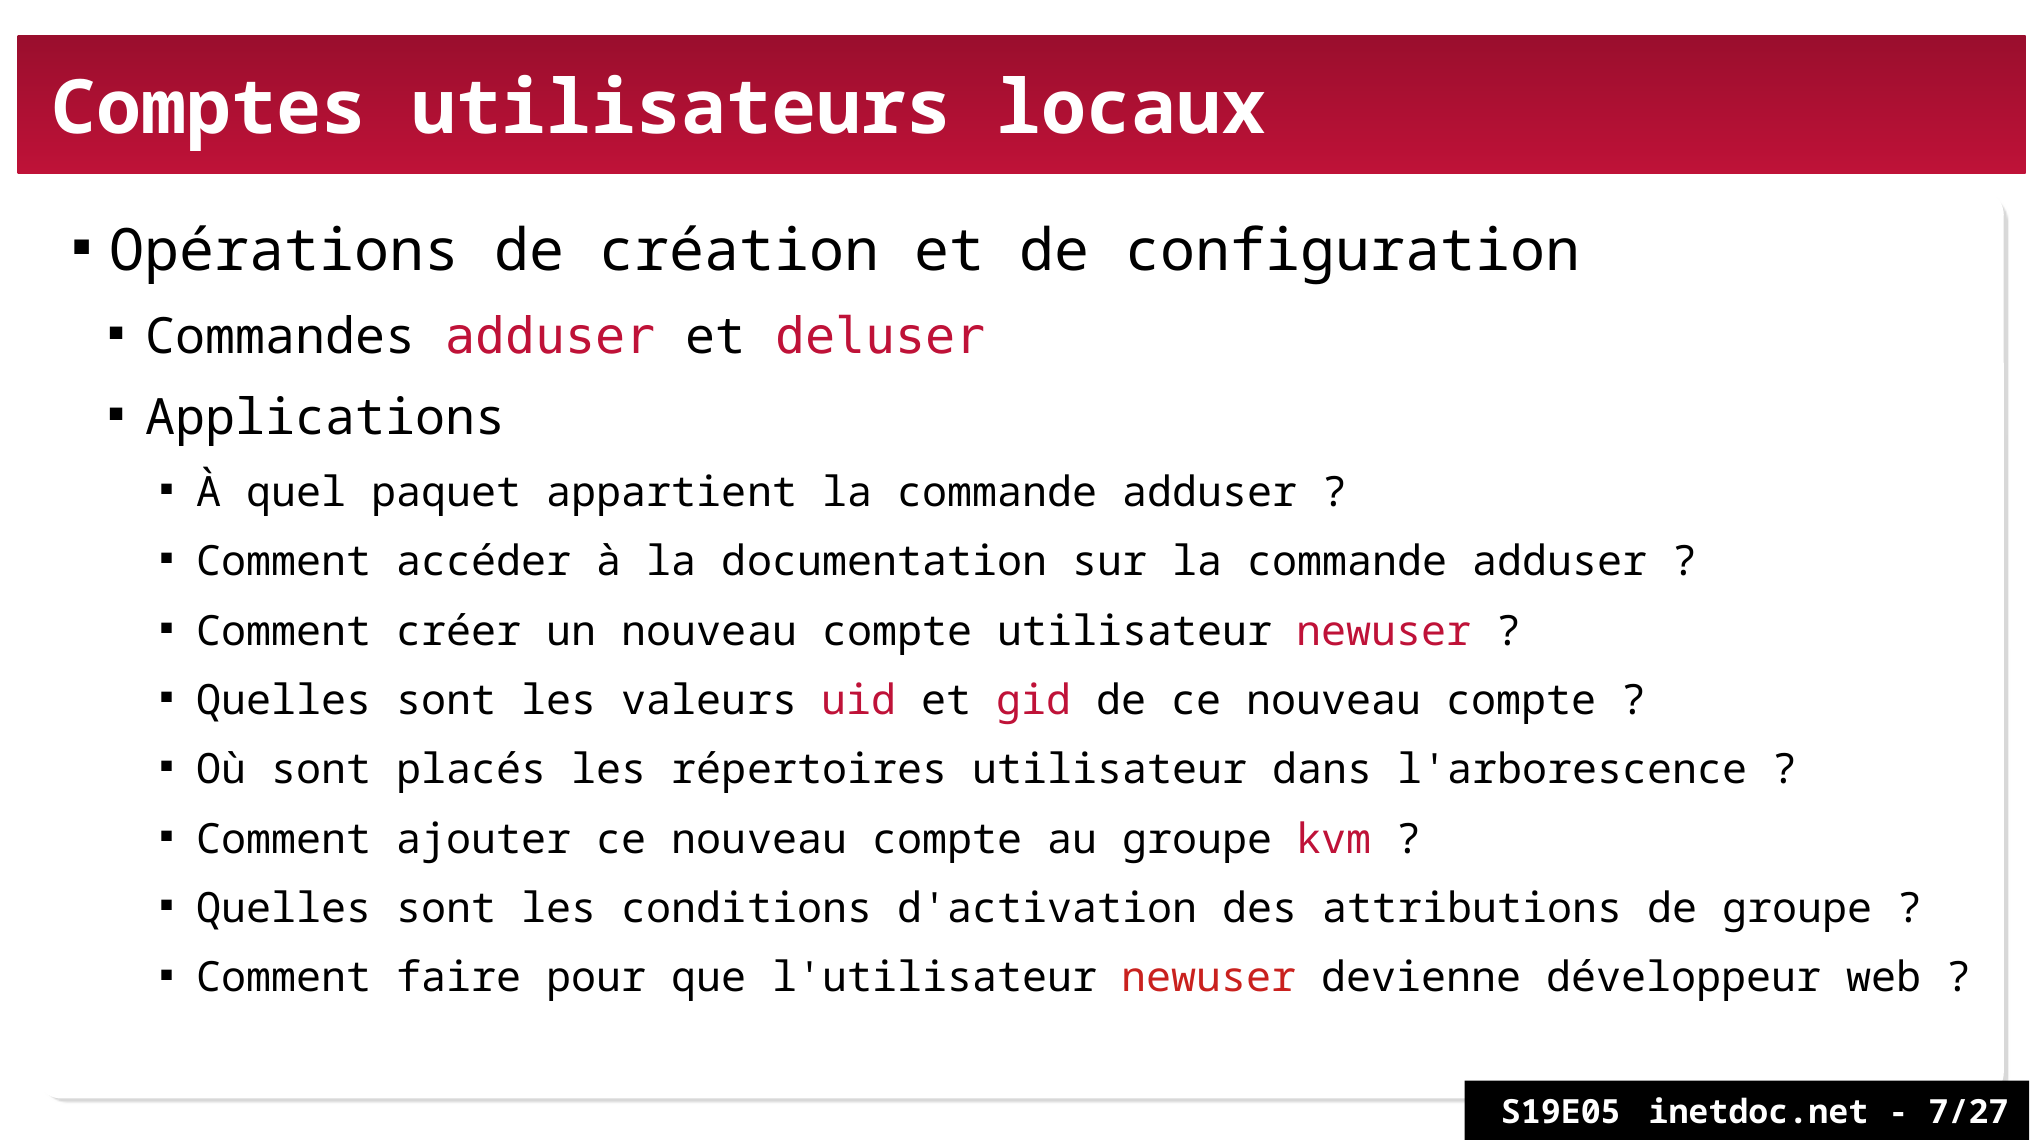

Comptes utilisateurs locaux
Opérations de création et de configuration
Commandes adduser et deluser
Applications
À quel paquet appartient la commande adduser ?
Comment accéder à la documentation sur la commande adduser ?
Comment créer un nouveau compte utilisateur newuser ?
Quelles sont les valeurs uid et gid de ce nouveau compte ?
Où sont placés les répertoires utilisateur dans l'arborescence ?
Comment ajouter ce nouveau compte au groupe kvm ?
Quelles sont les conditions d'activation des attributions de groupe ?
Comment faire pour que l'utilisateur newuser devienne développeur web ?
S19E05	inetdoc.net - /27